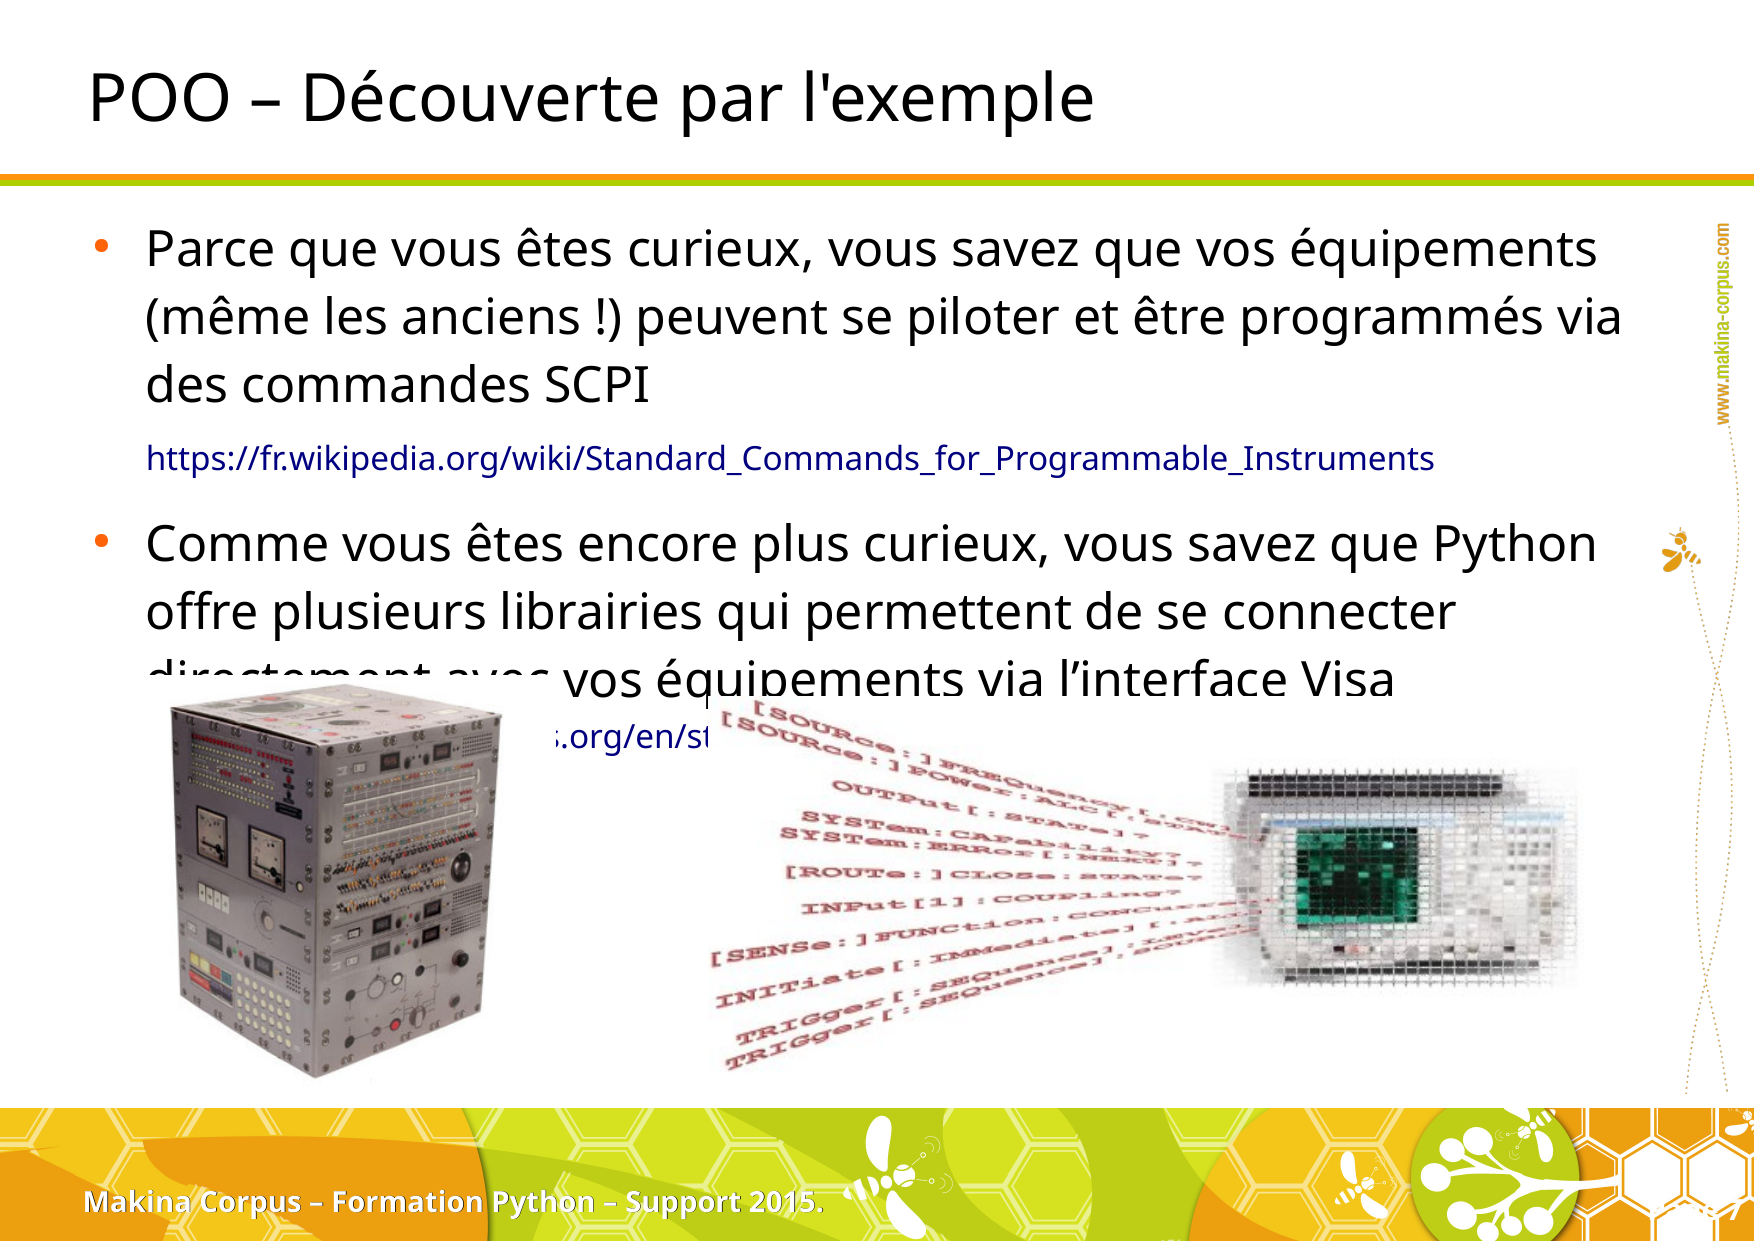

# POO – Découverte par l'exemple
Parce que vous êtes curieux, vous savez que vos équipements (même les anciens !) peuvent se piloter et être programmés via des commandes SCPI
https://fr.wikipedia.org/wiki/Standard_Commands_for_Programmable_Instruments
Comme vous êtes encore plus curieux, vous savez que Python offre plusieurs librairies qui permettent de se connecter directement avec vos équipements via l’interface Visa
https://pyvisa.readthedocs.org/en/stable
tesg
7